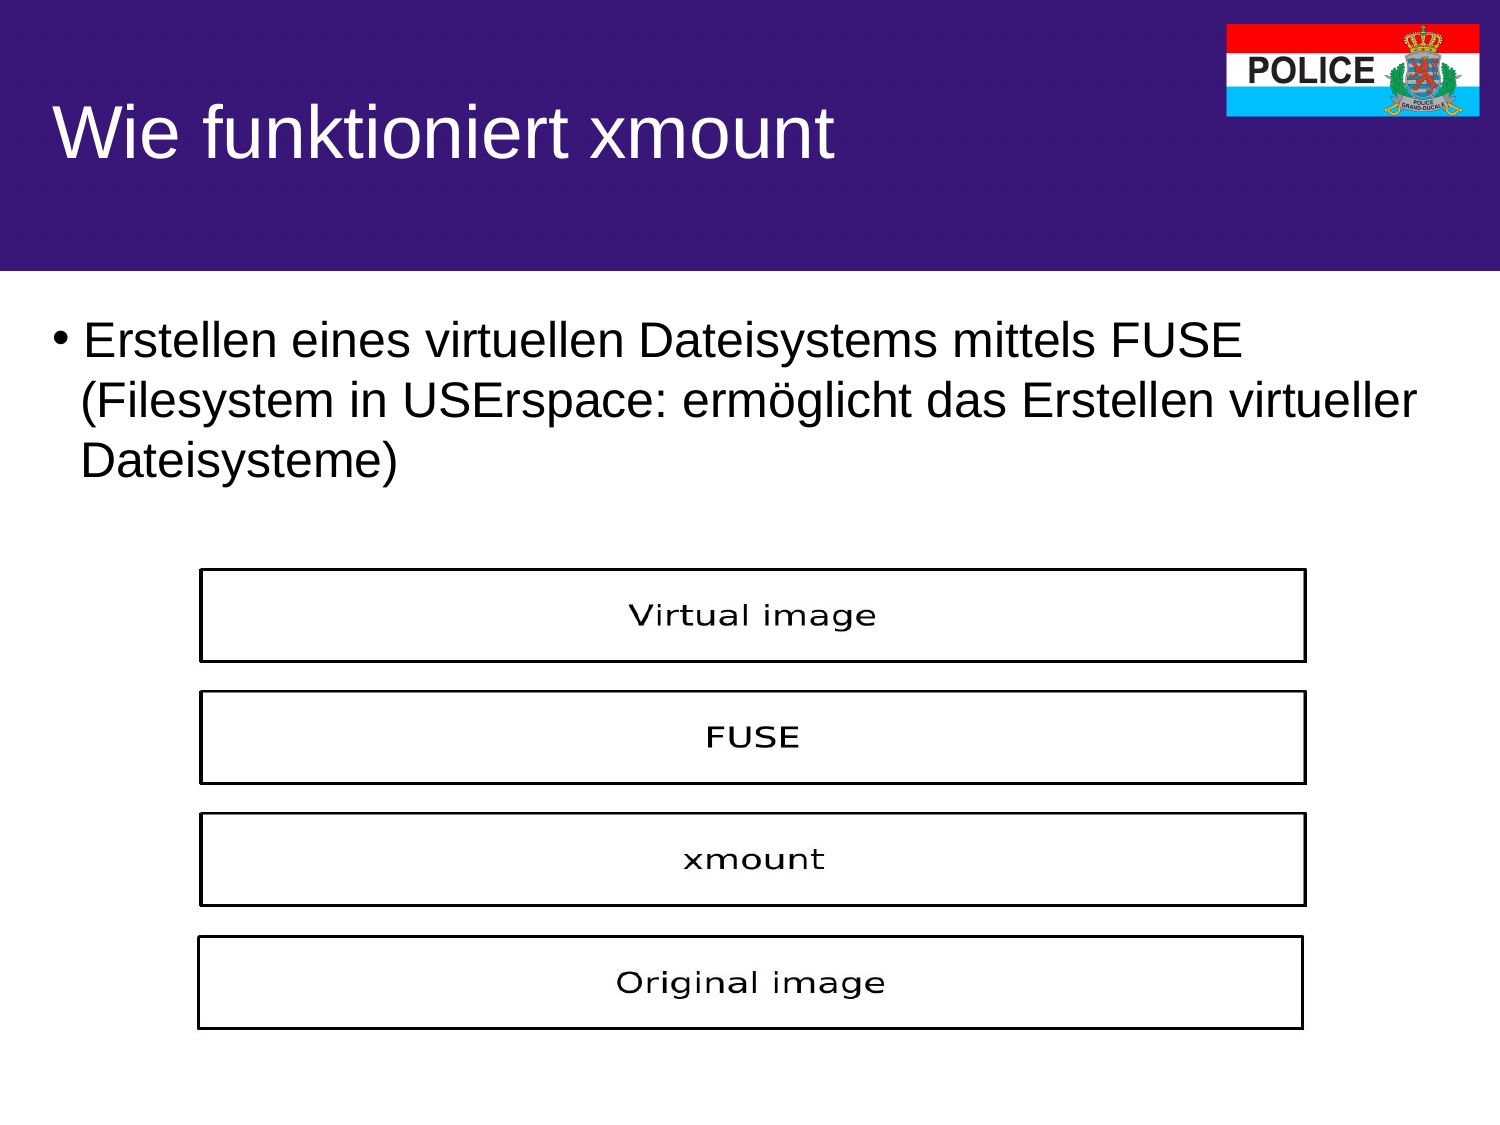

Wie funktioniert xmount
 Erstellen eines virtuellen Dateisystems mittels FUSE
 (Filesystem in USErspace: ermöglicht das Erstellen virtueller
 Dateisysteme)
#